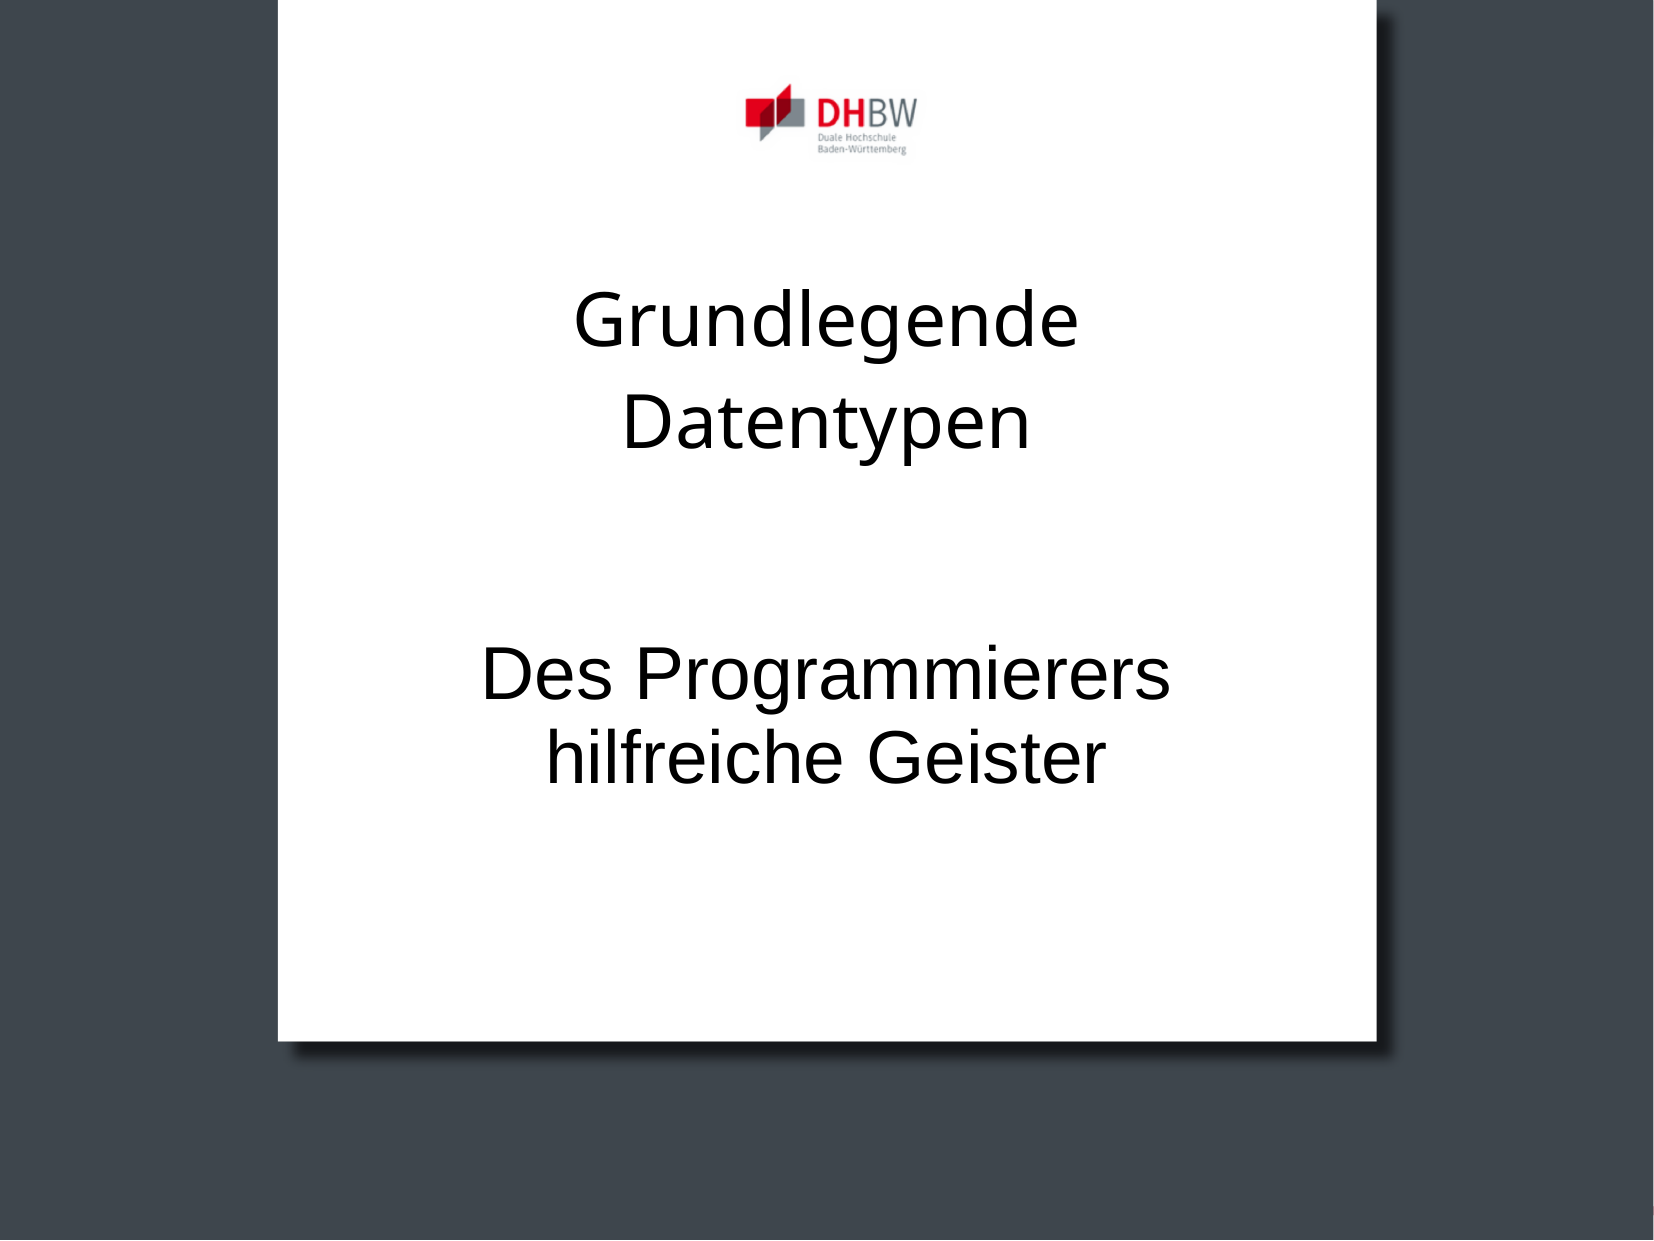

# Grundlegende Datentypen
Des Programmierers
hilfreiche Geister